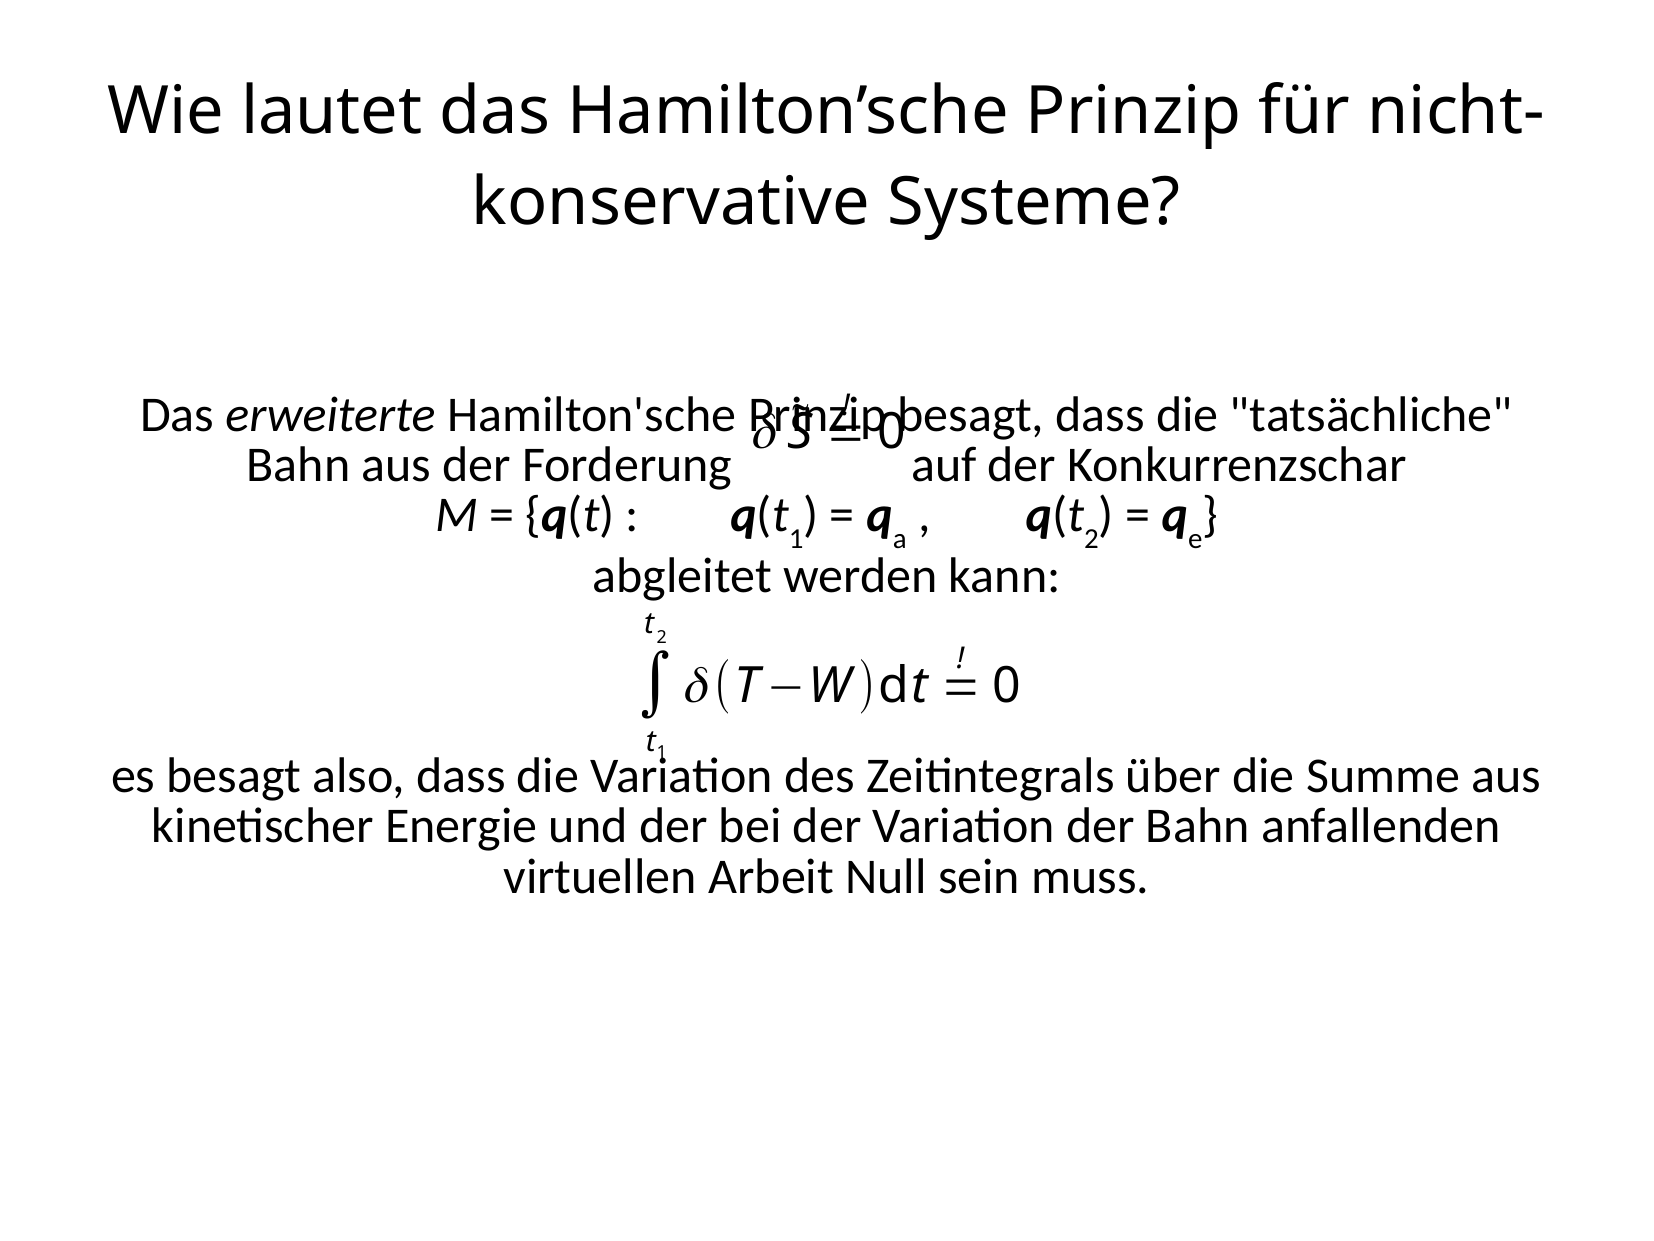

# Wie lautet das Hamilton’sche Prinzip für nicht-konservative Systeme?
Das erweiterte Hamilton'sche Prinzip besagt, dass die "tatsächliche" Bahn aus der Forderung			auf der Konkurrenzschar
M = {q(t) :		q(t1) = qa ,		q(t2) = qe}
abgleitet werden kann:
es besagt also, dass die Variation des Zeitintegrals über die Summe aus kinetischer Energie und der bei der Variation der Bahn anfallenden virtuellen Arbeit Null sein muss.